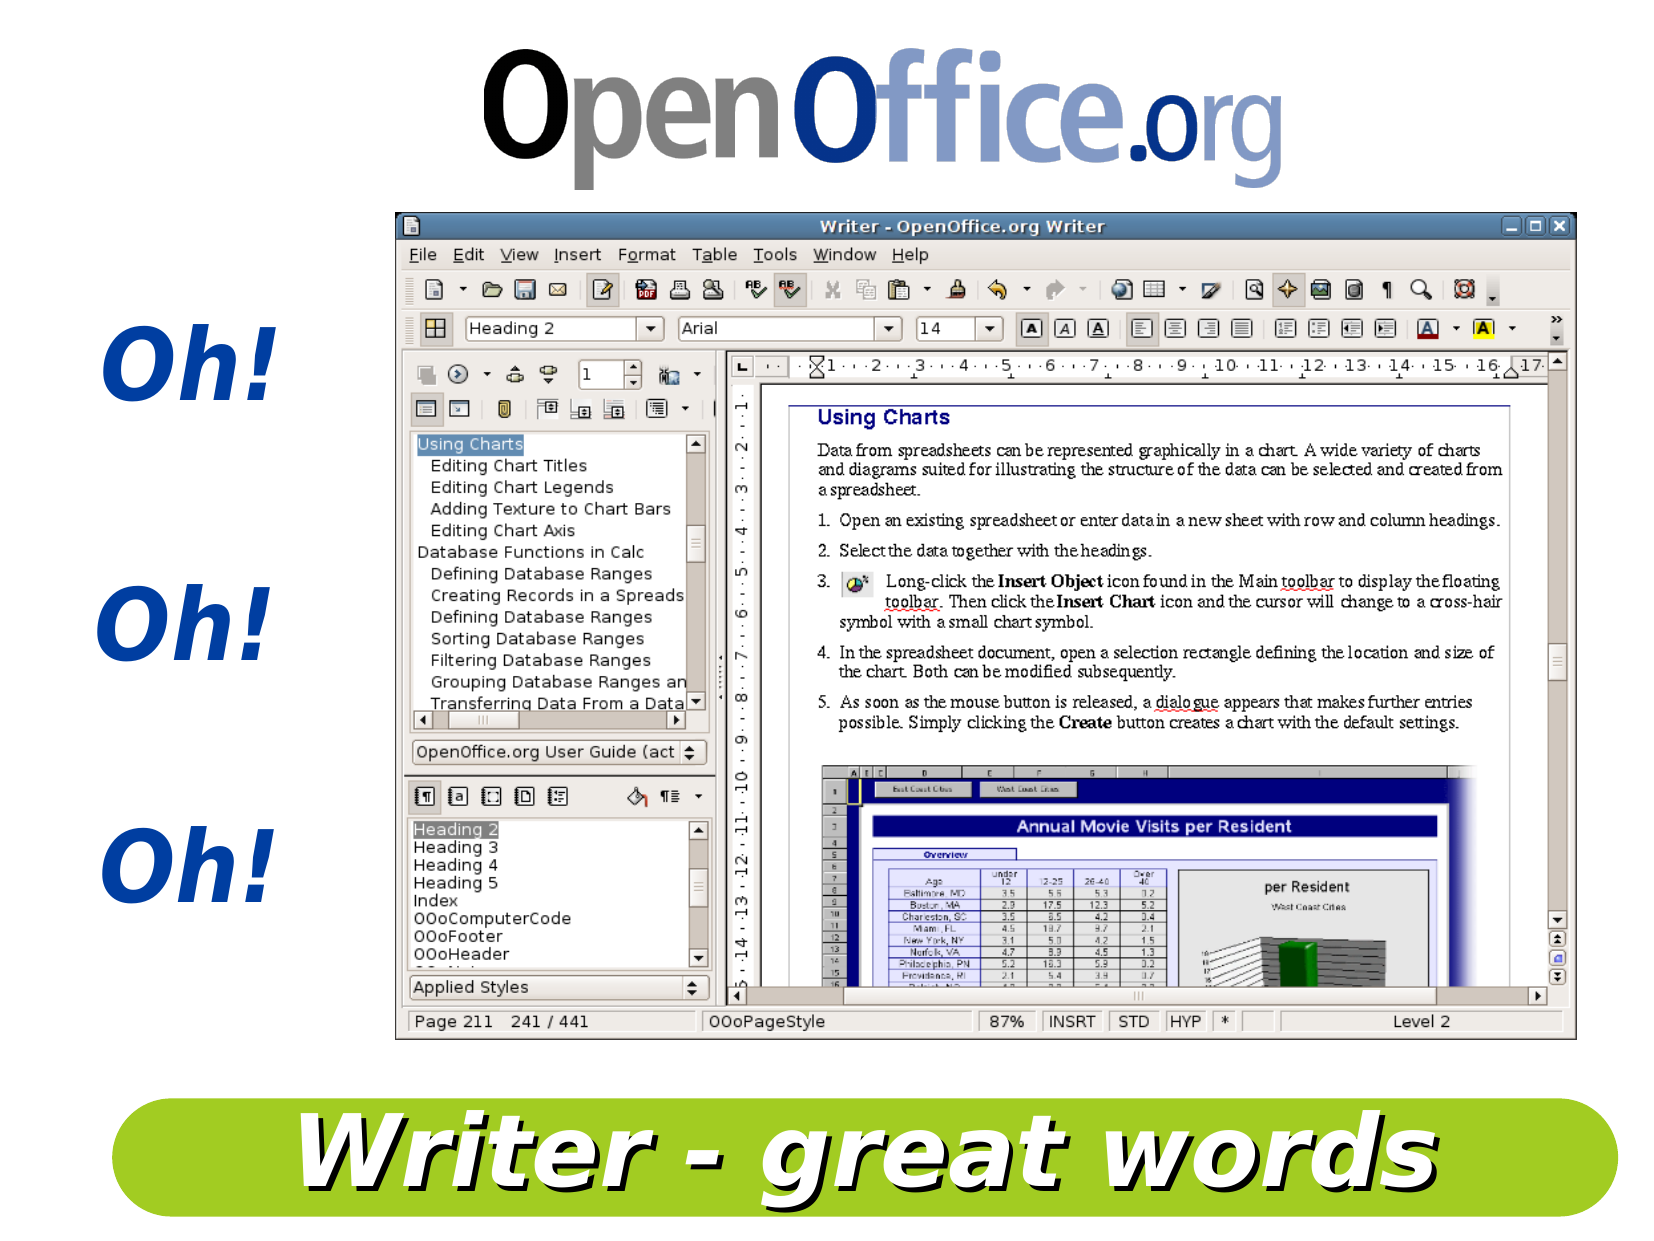

Oh!
Oh!
Oh!
Writer - great words